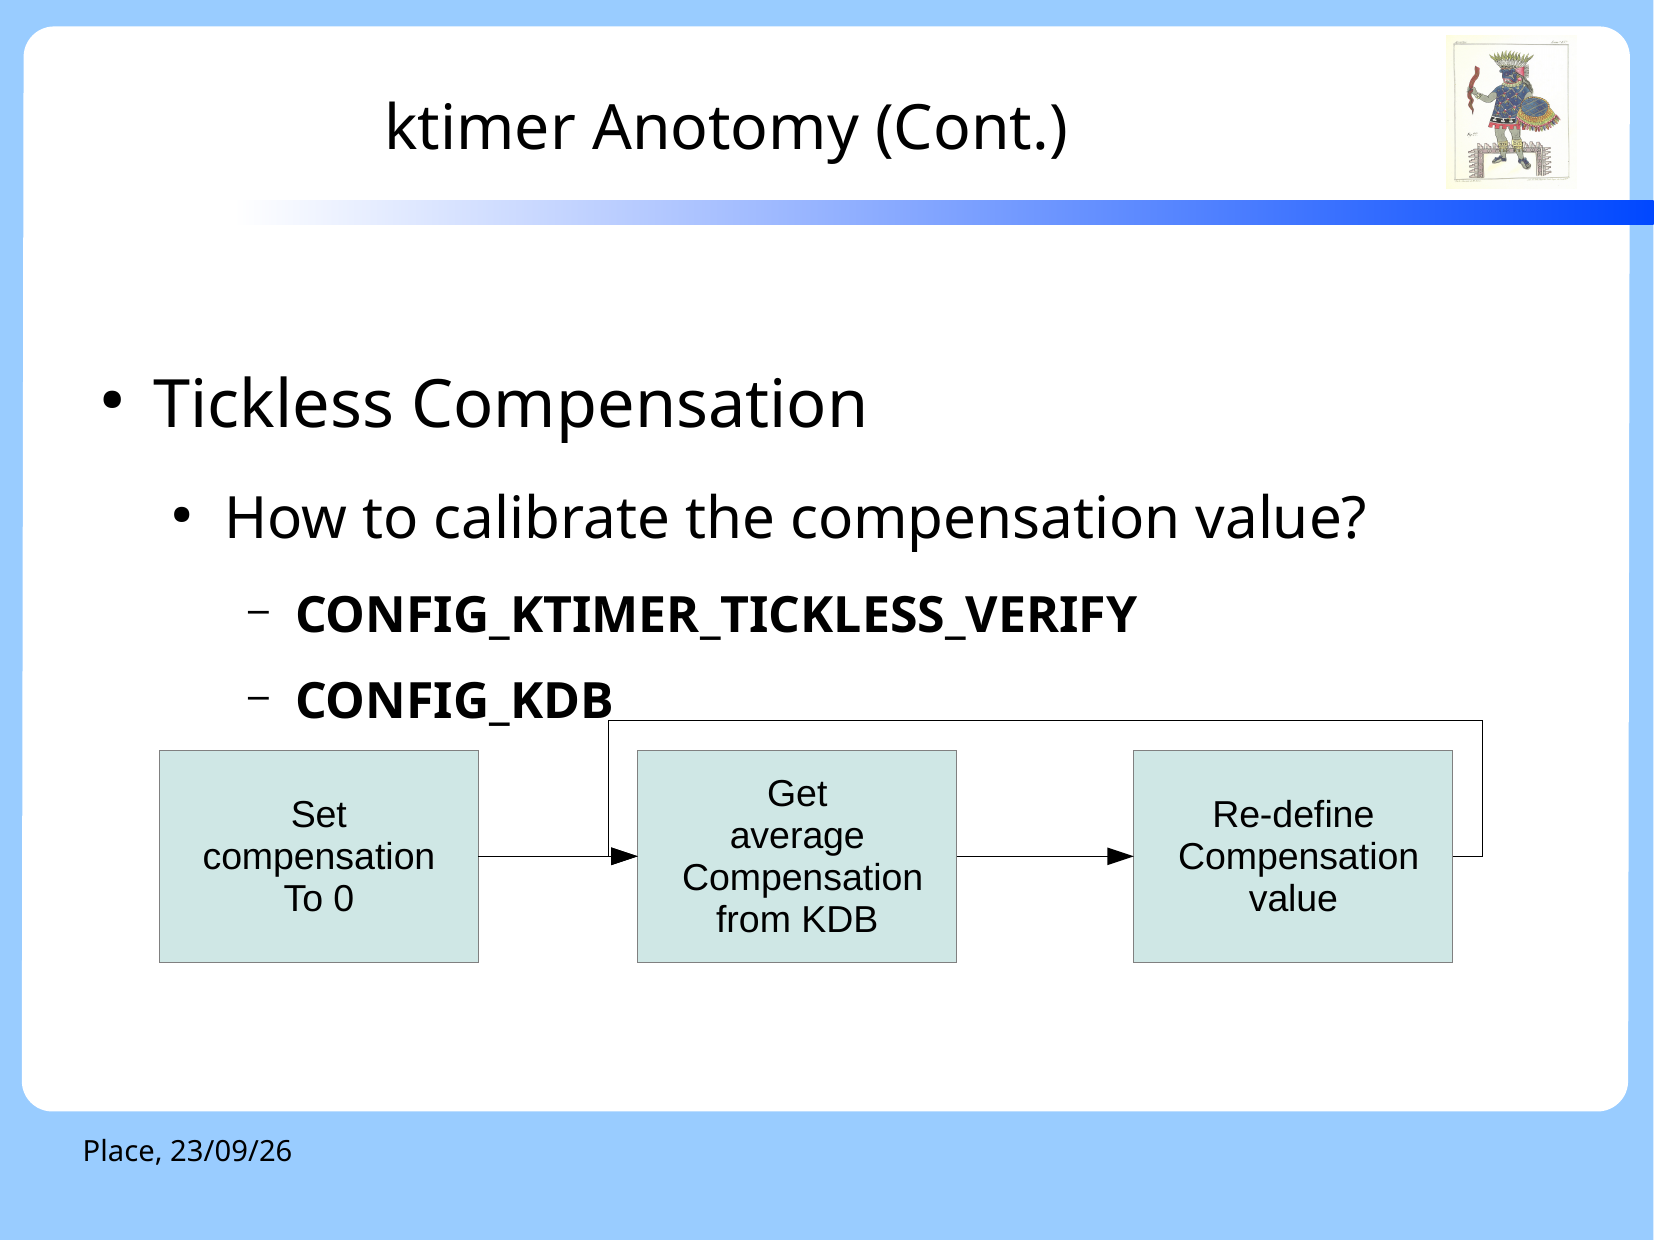

# ktimer Anotomy (Cont.)
Tickless Compensation
How to calibrate the compensation value?
CONFIG_KTIMER_TICKLESS_VERIFY
CONFIG_KDB
Set
compensation
To 0
Get
average
 Compensation
from KDB
Re-define
 Compensation
value